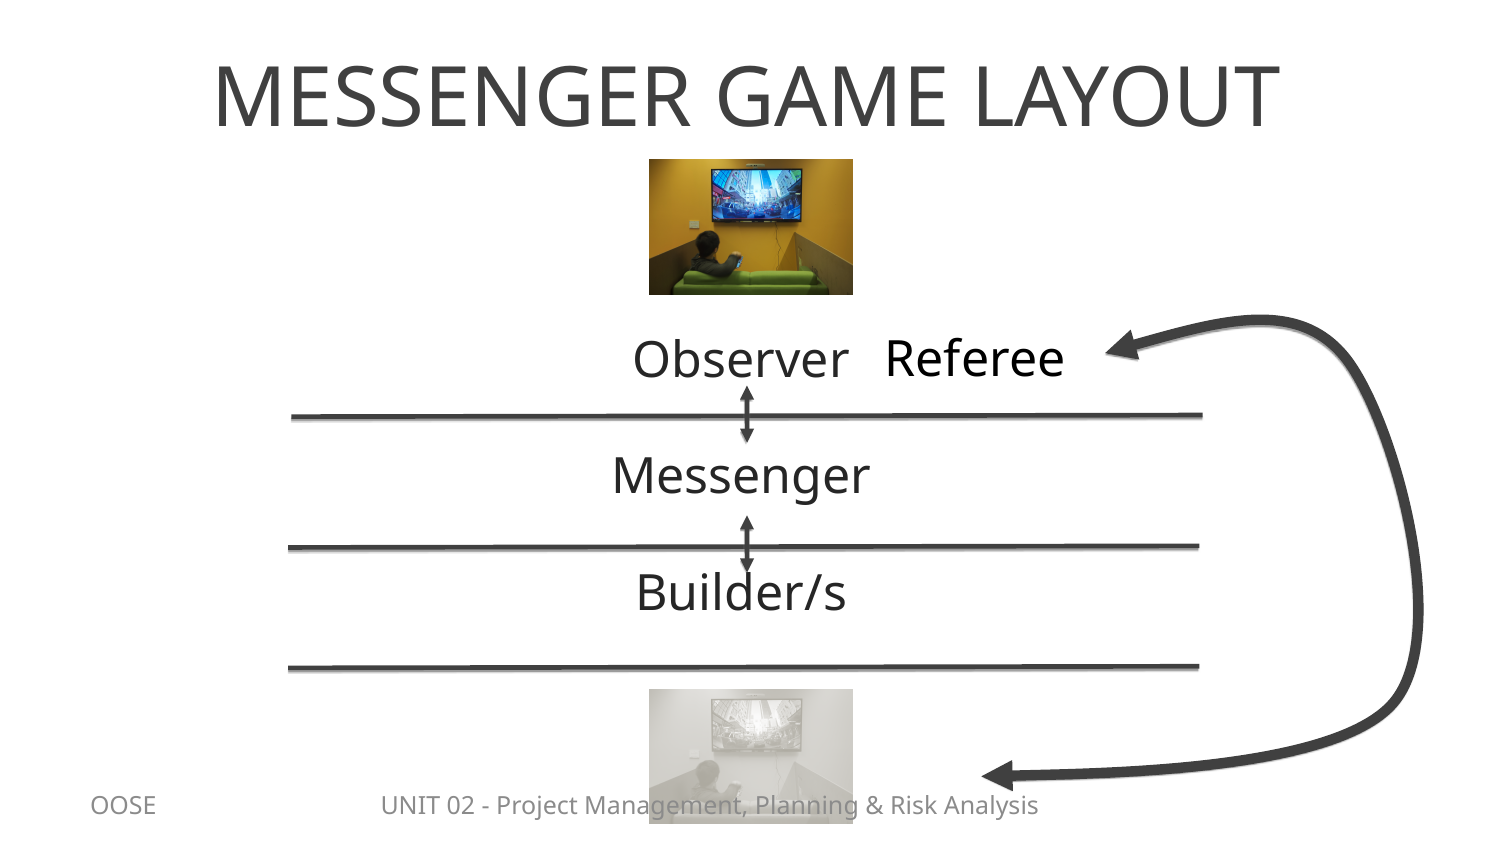

# Messenger game LAYOUT
Referee
Observer
Messenger
Builder/s
OOSE
UNIT 02 - Project Management, Planning & Risk Analysis